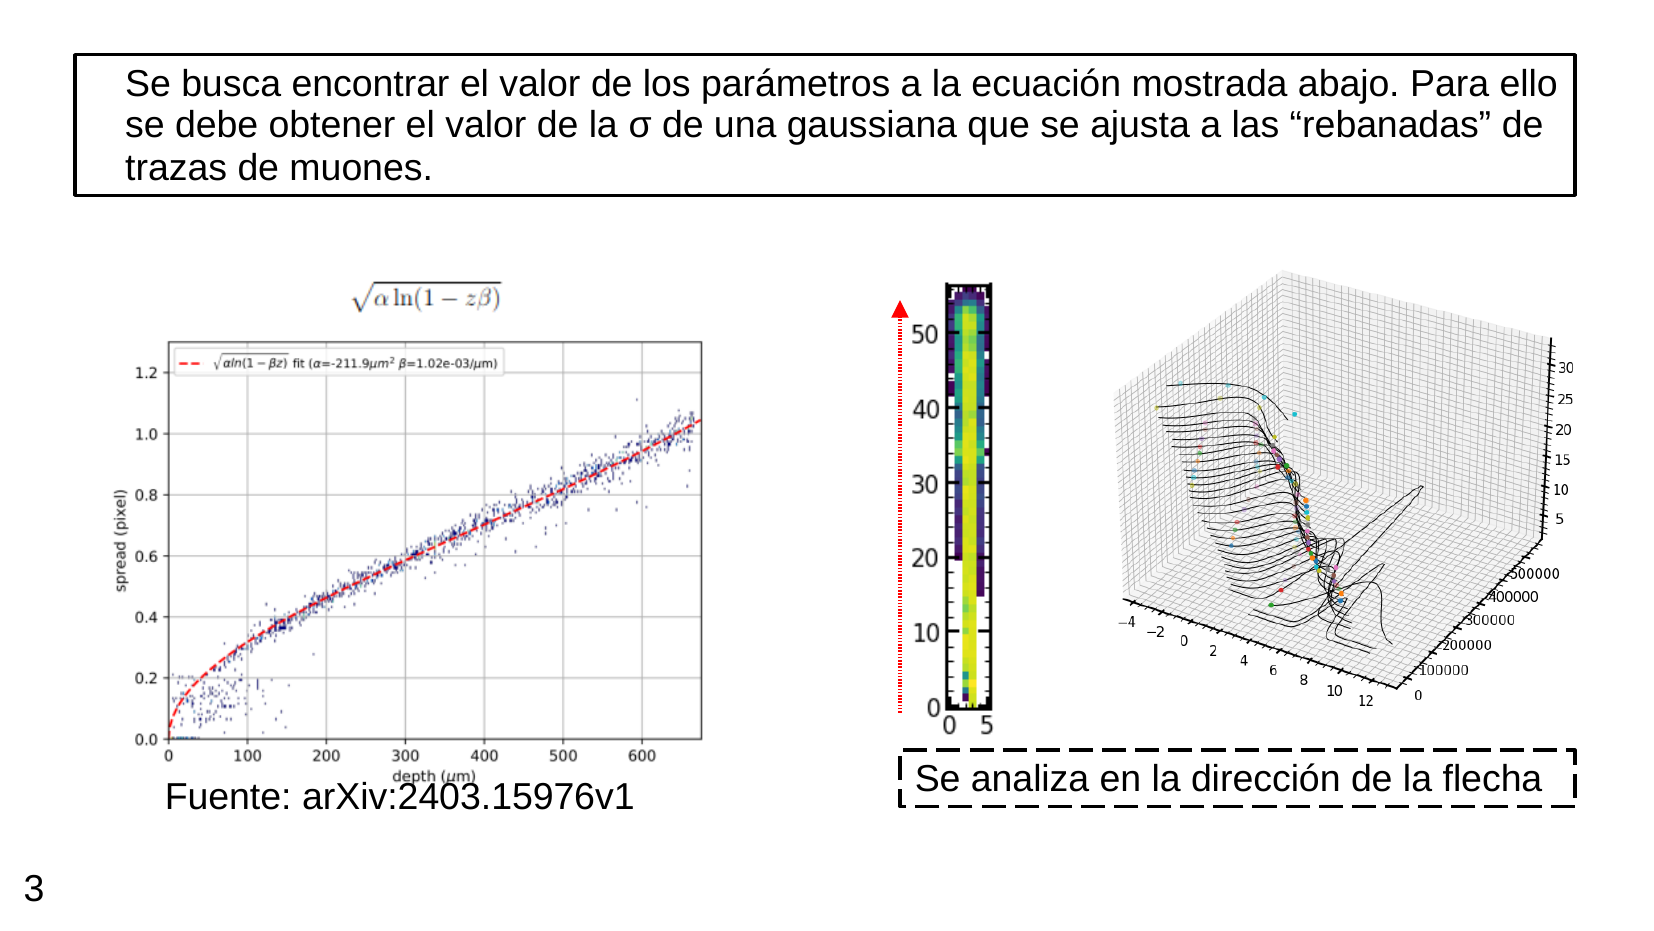

Se busca encontrar el valor de los parámetros a la ecuación mostrada abajo. Para ello se debe obtener el valor de la σ de una gaussiana que se ajusta a las “rebanadas” de trazas de muones.
Se analiza en la dirección de la flecha
Fuente: arXiv:2403.15976v1